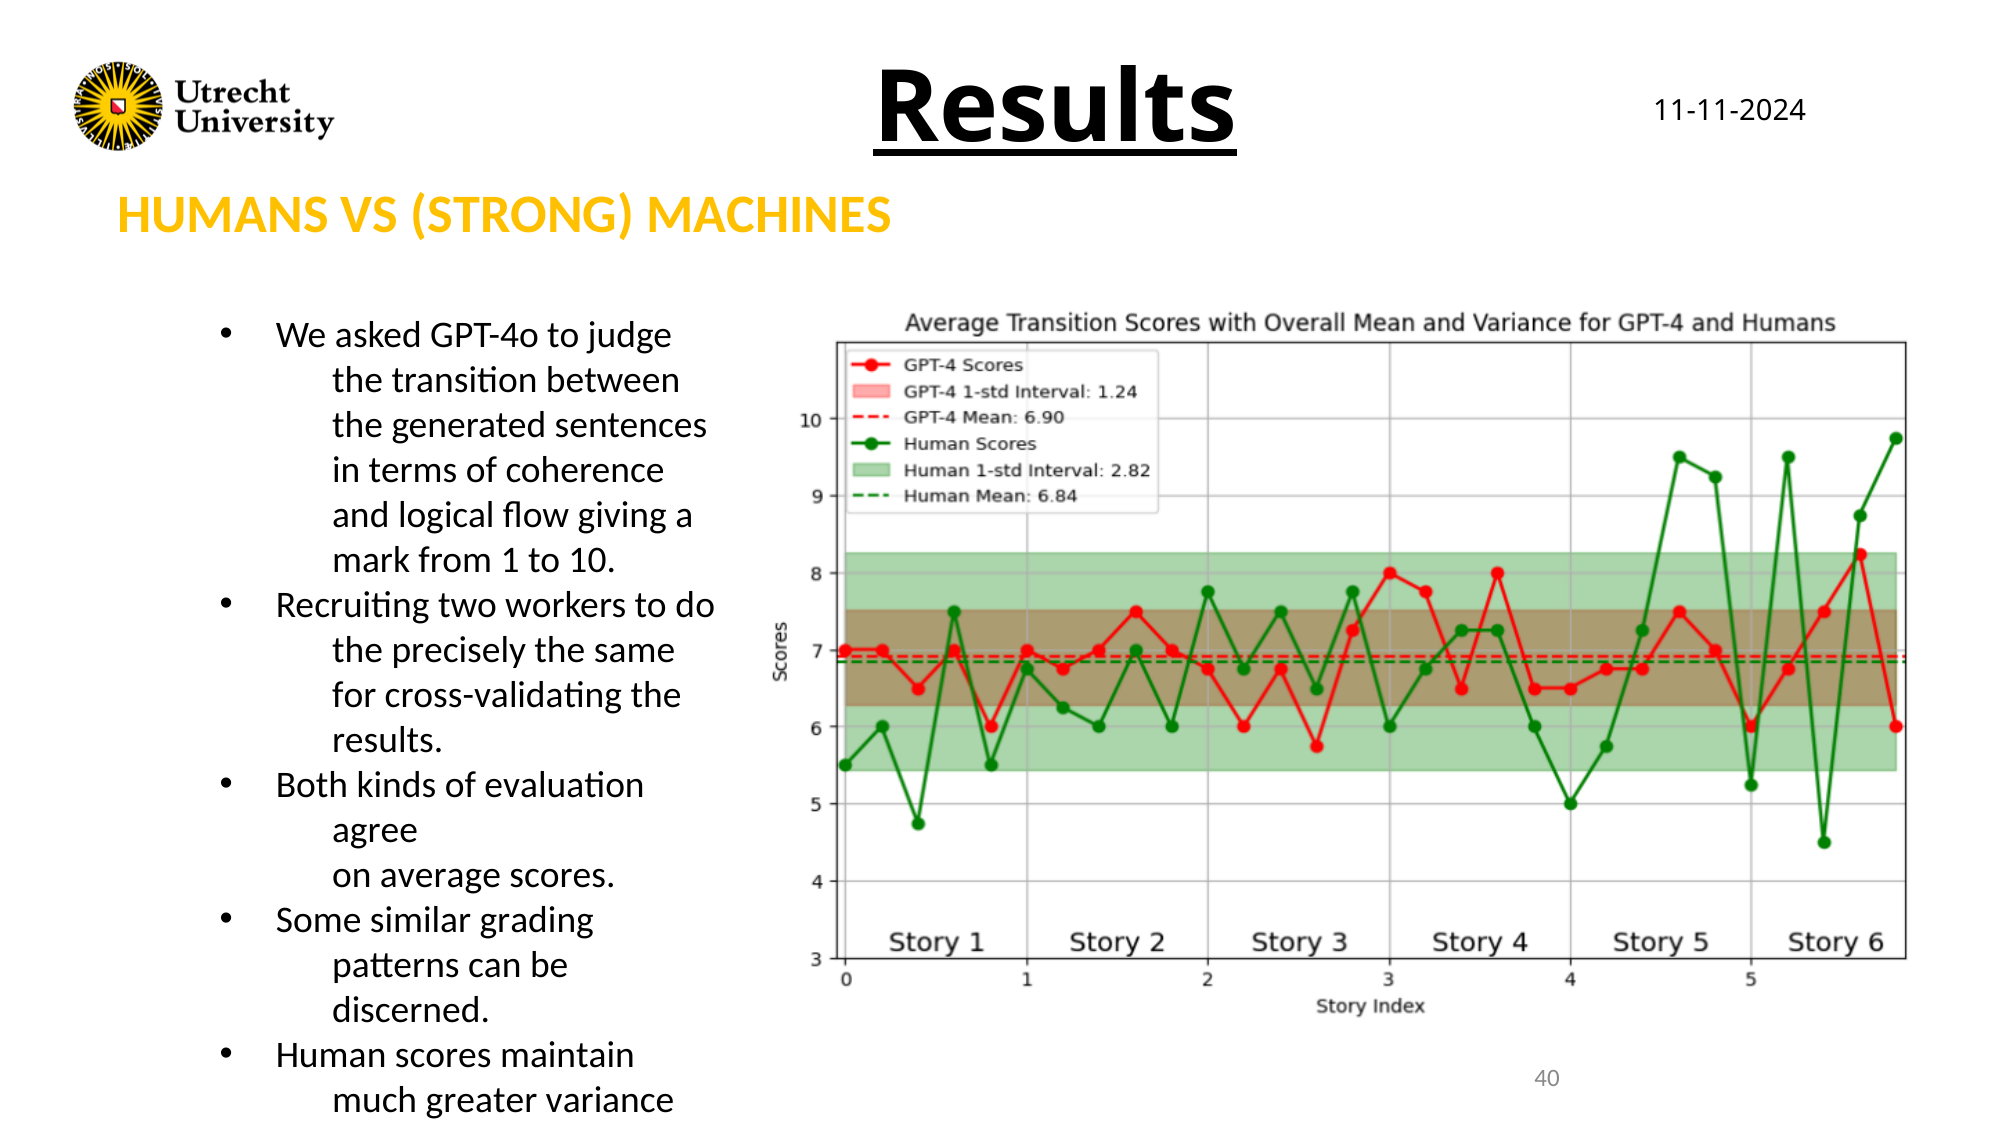

Results
11-11-2024
HUMANS VS (STRONG) MACHINES
We asked GPT-4o to judge the transition between the generated sentences in terms of coherence and logical flow giving a mark from 1 to 10.
Recruiting two workers to do the precisely the same for cross-validating the results.
Both kinds of evaluation agree
on average scores.
Some similar grading patterns can be discerned.
Human scores maintain much greater variance → Although depends on the evaluator.